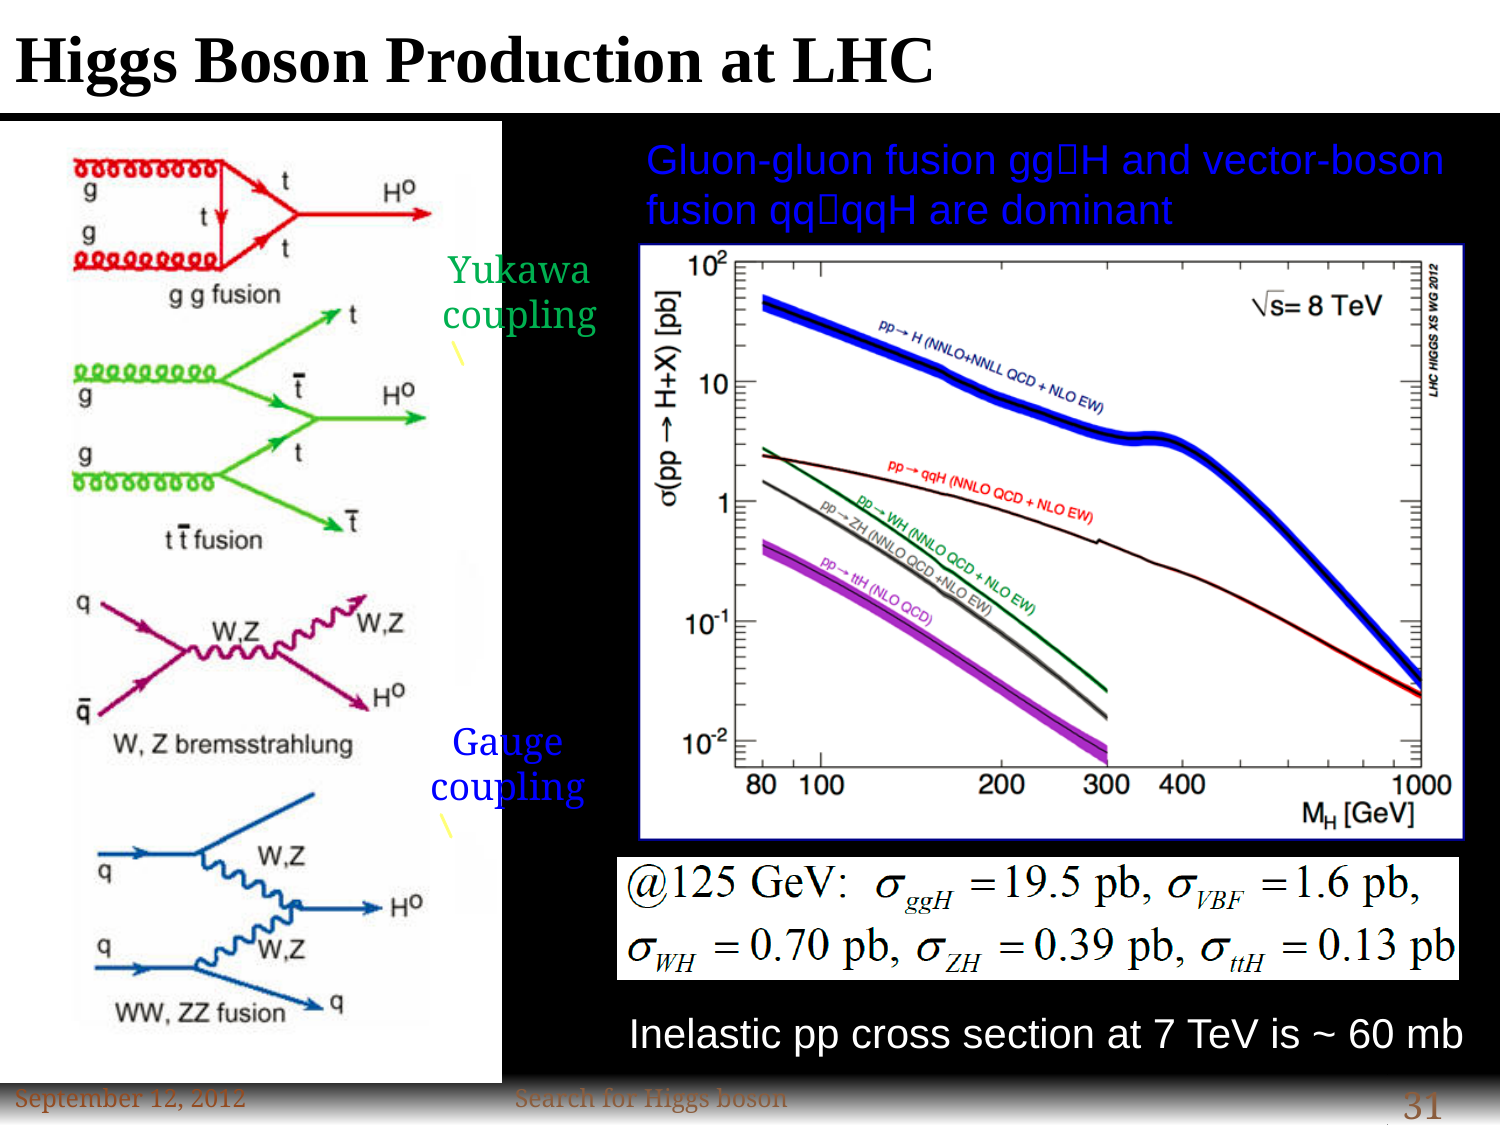

# Higgs Boson Production at LHC
Gluon-gluon fusion ggH and vector-boson
fusion qqqqH are dominant
Yukawa
coupling
Gauge
coupling
Inelastic pp cross section at 7 TeV is ~ 60 mb
September 12, 2012
Search for Higgs boson